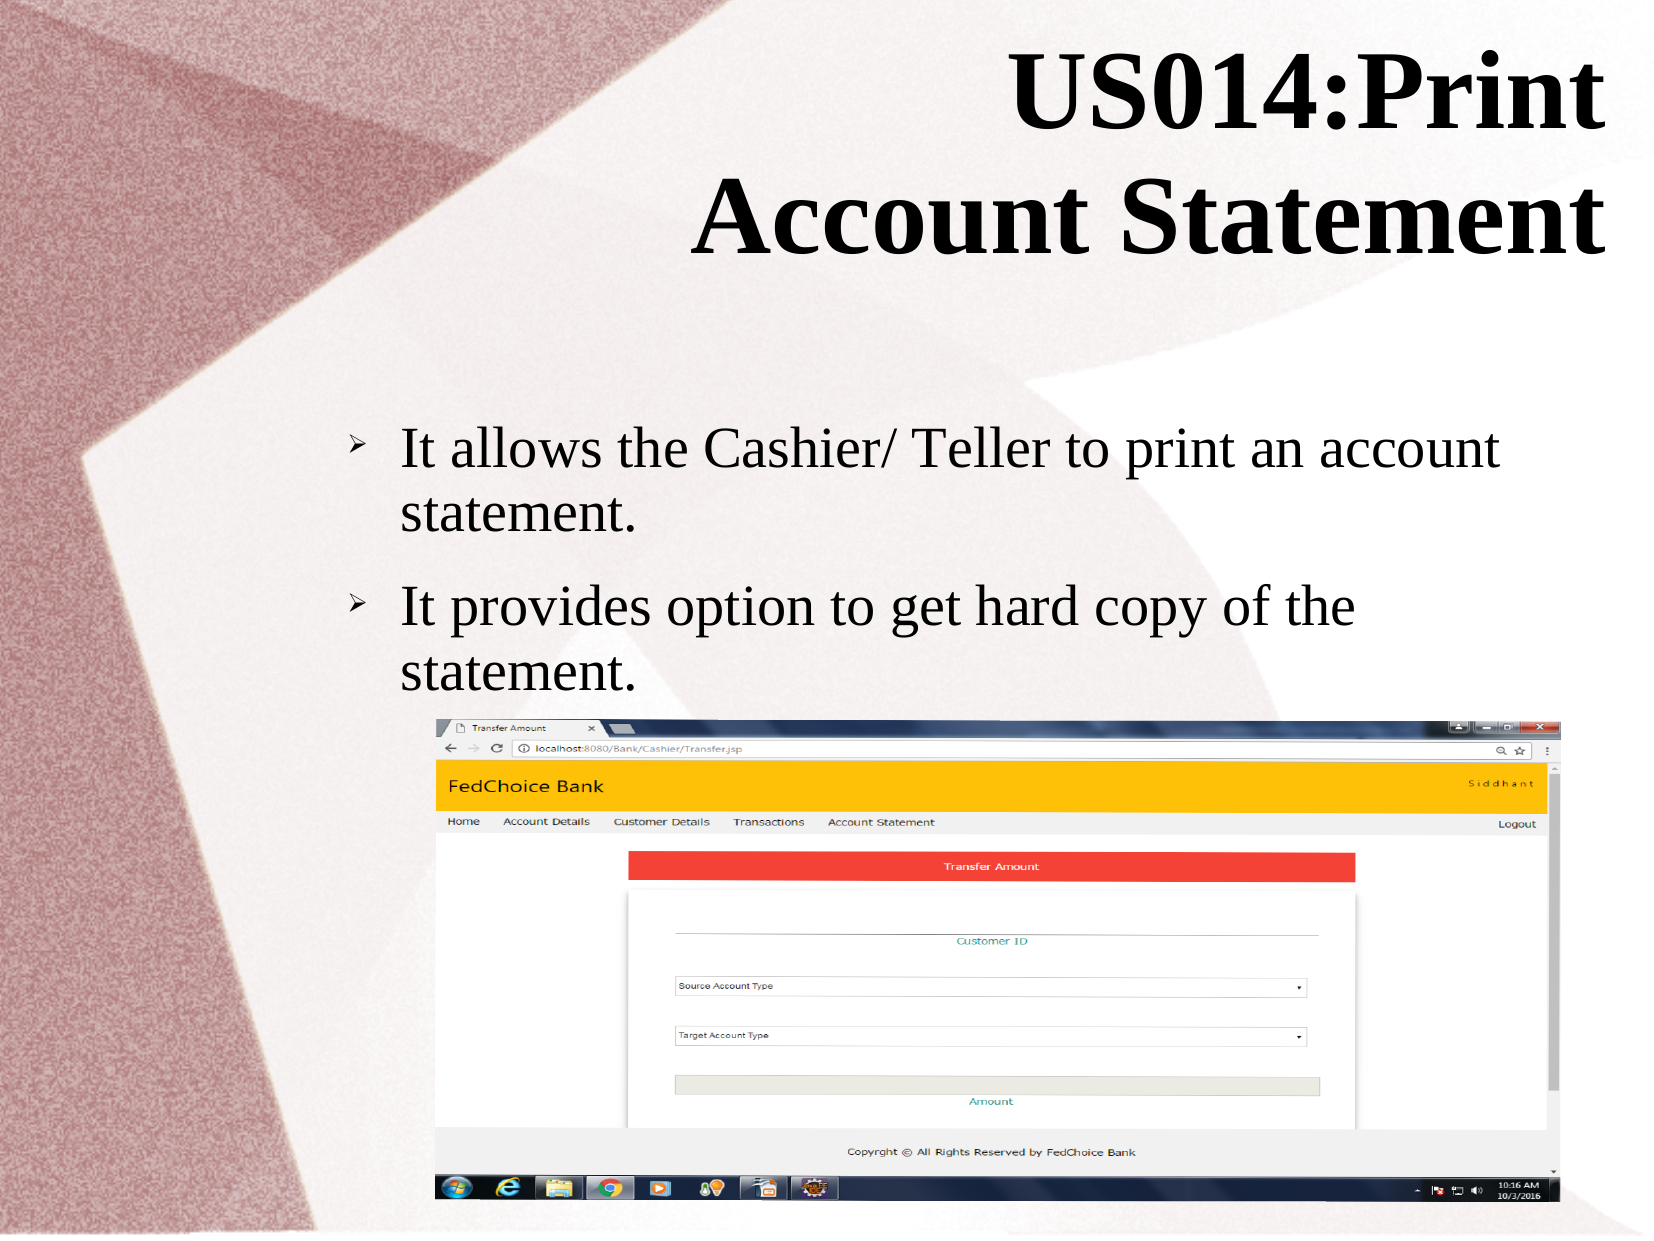

# US014:Print Account Statement
It allows the Cashier/ Teller to print an account statement.
It provides option to get hard copy of the statement.